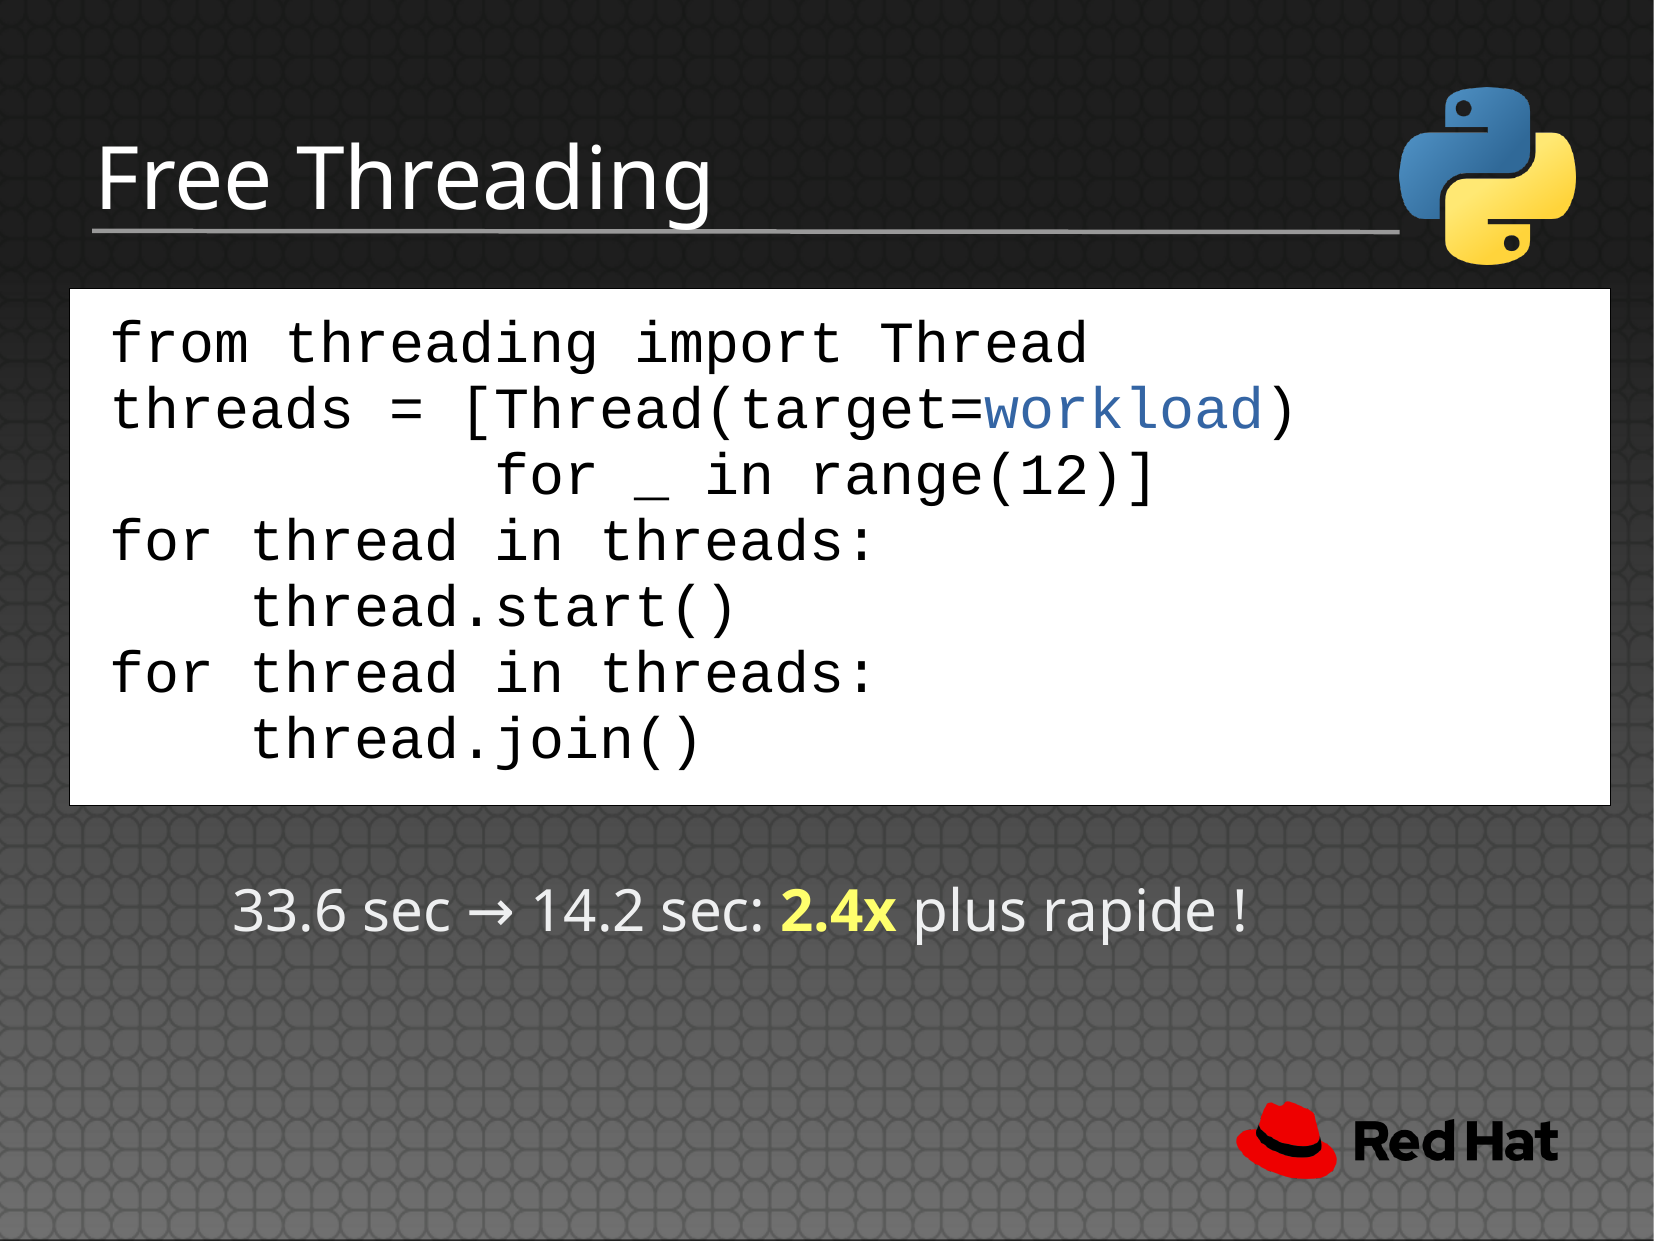

Free Threading
# from threading import Thread threads = [Thread(target=workload) for _ in range(12)] for thread in threads: thread.start() for thread in threads: thread.join()
33.6 sec → 14.2 sec: 2.4x plus rapide !